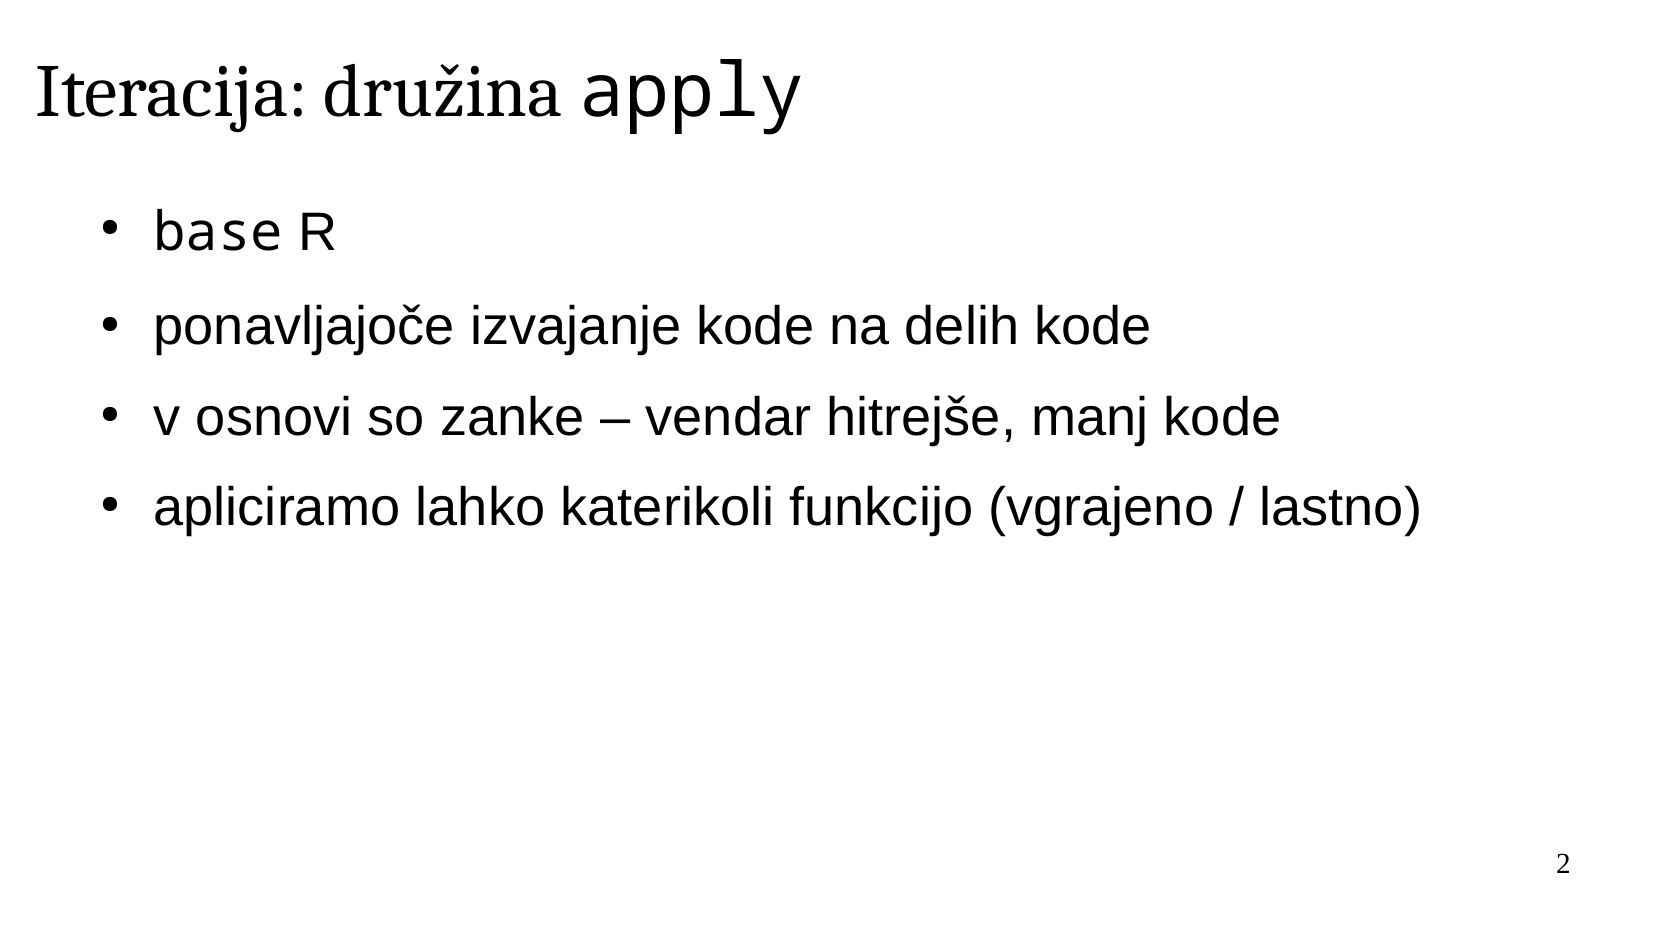

# Iteracija: družina apply
base R
ponavljajoče izvajanje kode na delih kode
v osnovi so zanke – vendar hitrejše, manj kode
apliciramo lahko katerikoli funkcijo (vgrajeno / lastno)
2